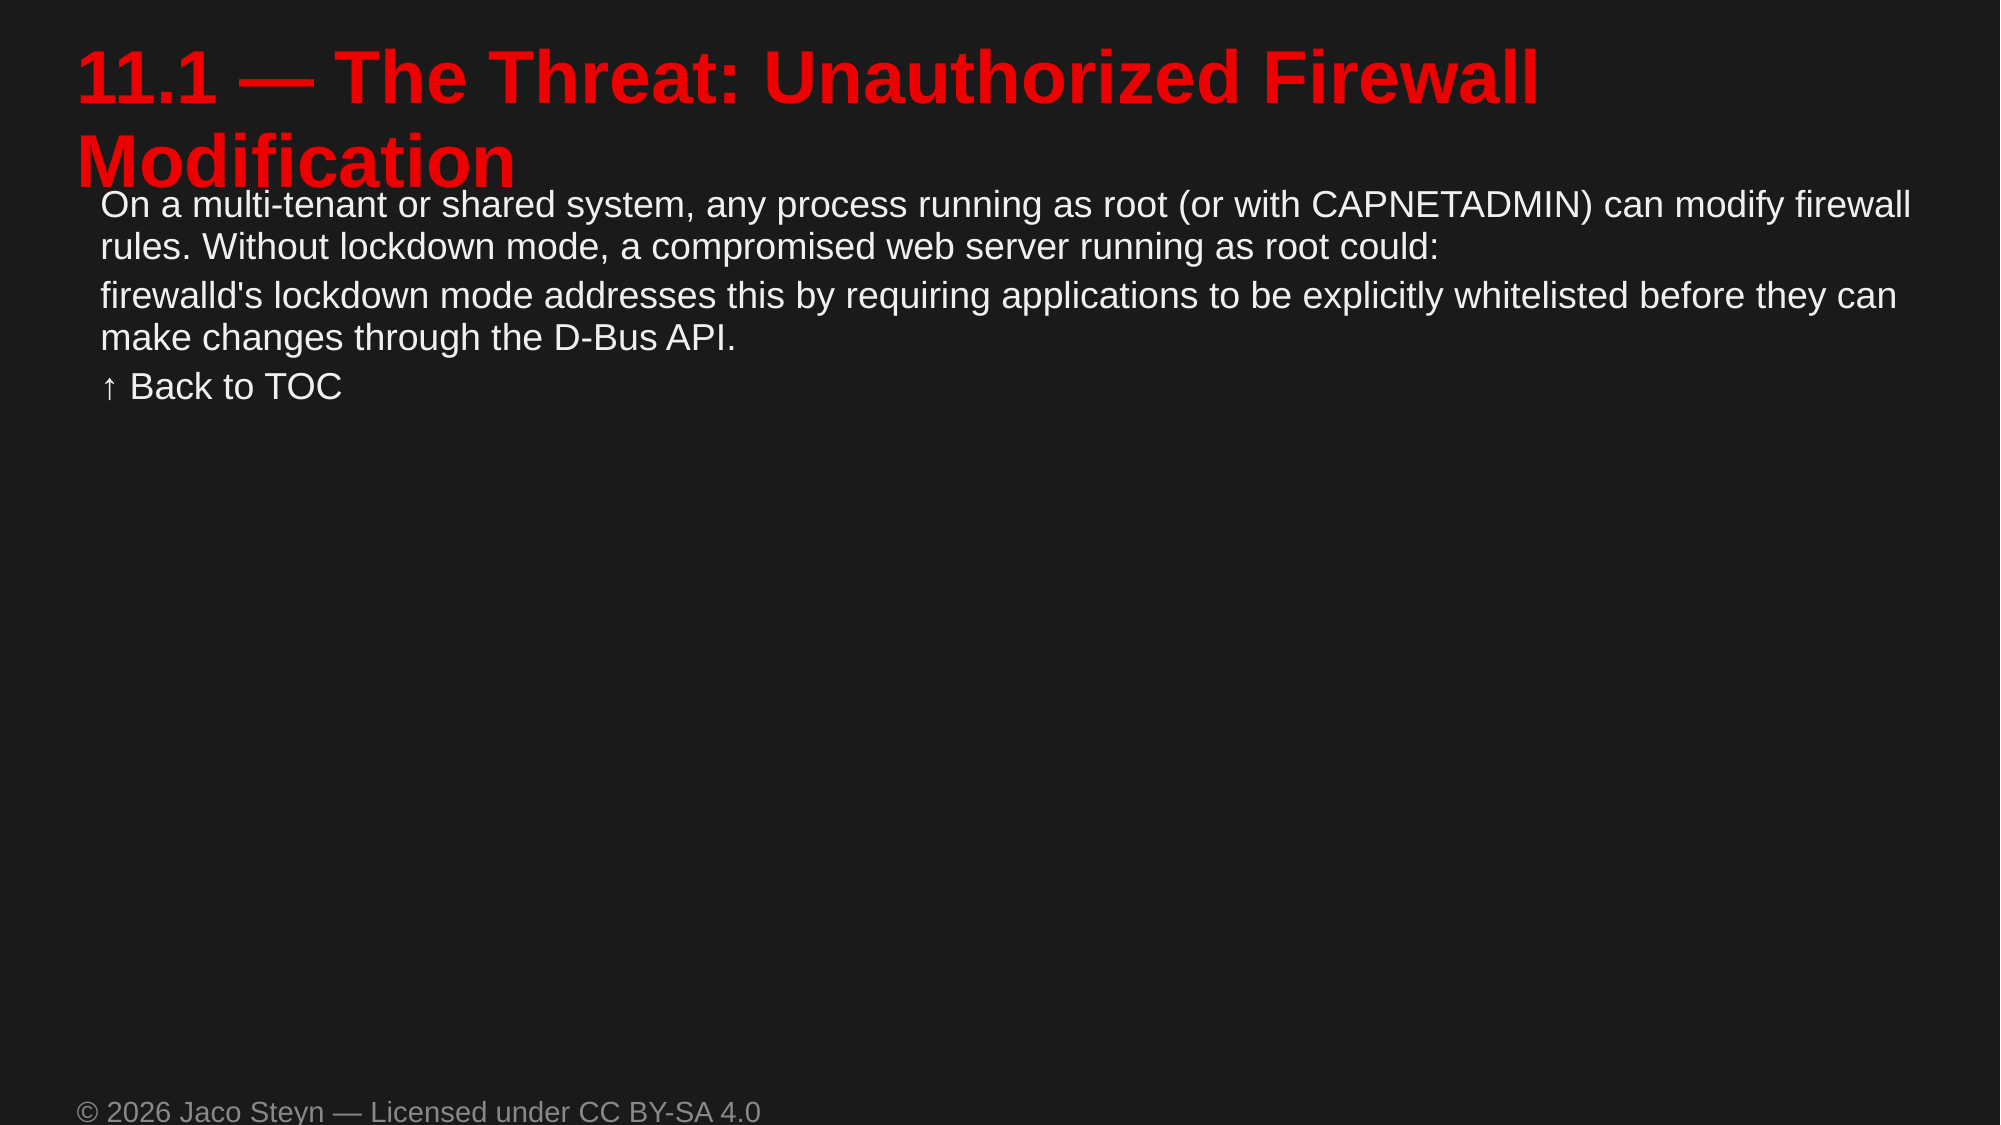

11.1 — The Threat: Unauthorized Firewall Modification
On a multi-tenant or shared system, any process running as root (or with CAPNETADMIN) can modify firewall rules. Without lockdown mode, a compromised web server running as root could:
firewalld's lockdown mode addresses this by requiring applications to be explicitly whitelisted before they can make changes through the D-Bus API.
↑ Back to TOC
© 2026 Jaco Steyn — Licensed under CC BY-SA 4.0